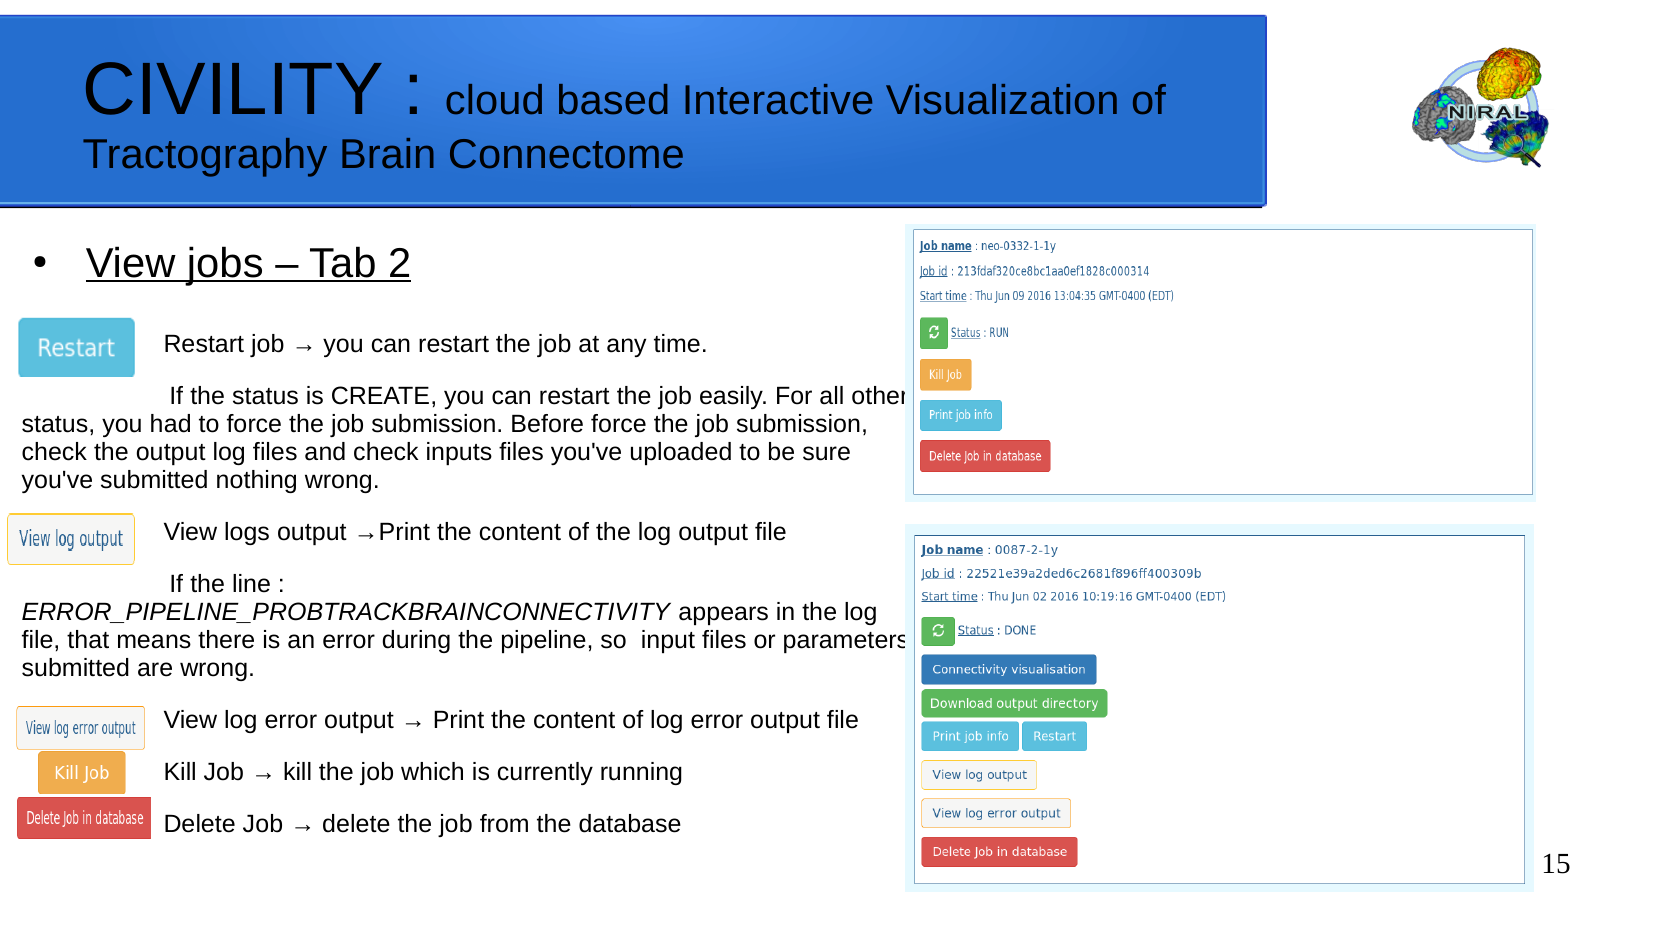

CIVILITY : cloud based Interactive Visualization of Tractography Brain Connectome
# View jobs – Tab 2
Restart job → you can restart the job at any time.
		If the status is CREATE, you can restart the job easily. For all other status, you had to force the job submission. Before force the job submission, check the output log files and check inputs files you've uploaded to be sure you've submitted nothing wrong.
View logs output →Print the content of the log output file
		If the line : ERROR_PIPELINE_PROBTRACKBRAINCONNECTIVITY appears in the log file, that means there is an error during the pipeline, so input files or parameters submitted are wrong.
View log error output → Print the content of log error output file
Kill Job → kill the job which is currently running
Delete Job → delete the job from the database
15